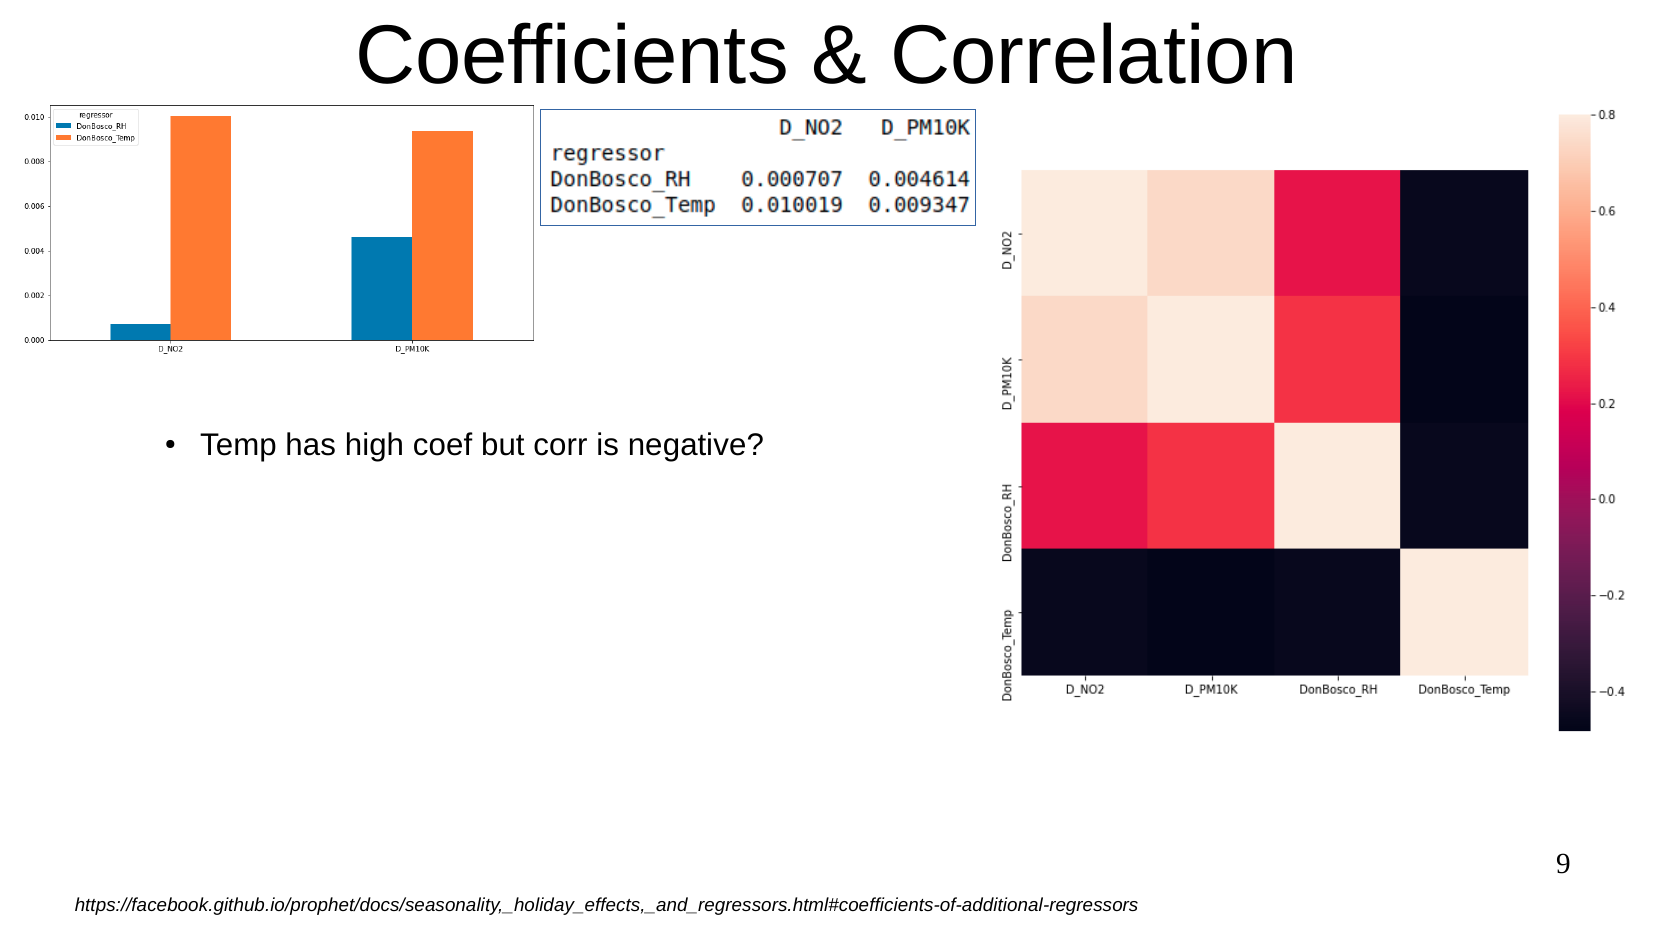

# Coefficients & Correlation
Temp has high coef but corr is negative?
9
https://facebook.github.io/prophet/docs/seasonality,_holiday_effects,_and_regressors.html#coefficients-of-additional-regressors